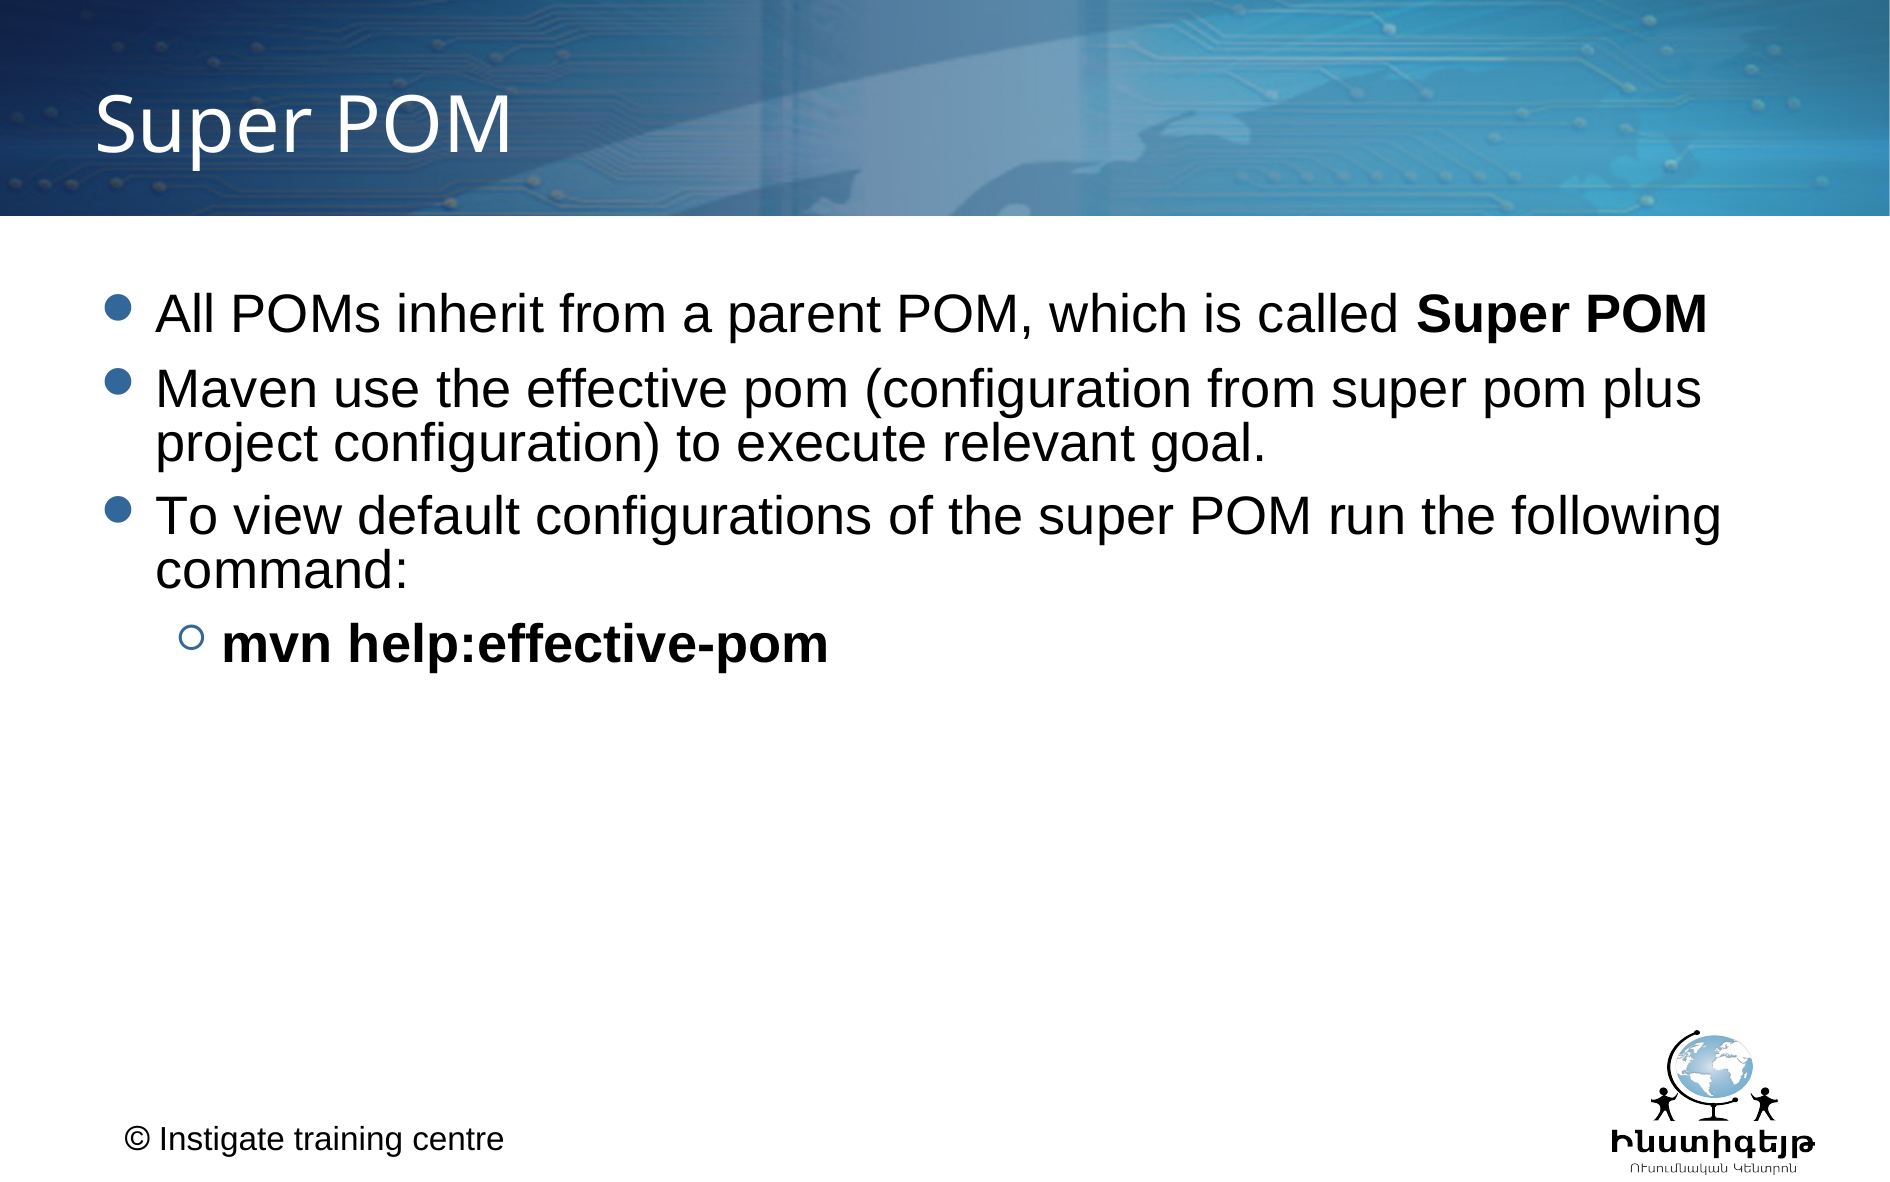

# Super POM
All POMs inherit from a parent POM, which is called Super POM
Maven use the effective pom (configuration from super pom plus project configuration) to execute relevant goal.
To view default configurations of the super POM run the following command:
mvn help:effective-pom